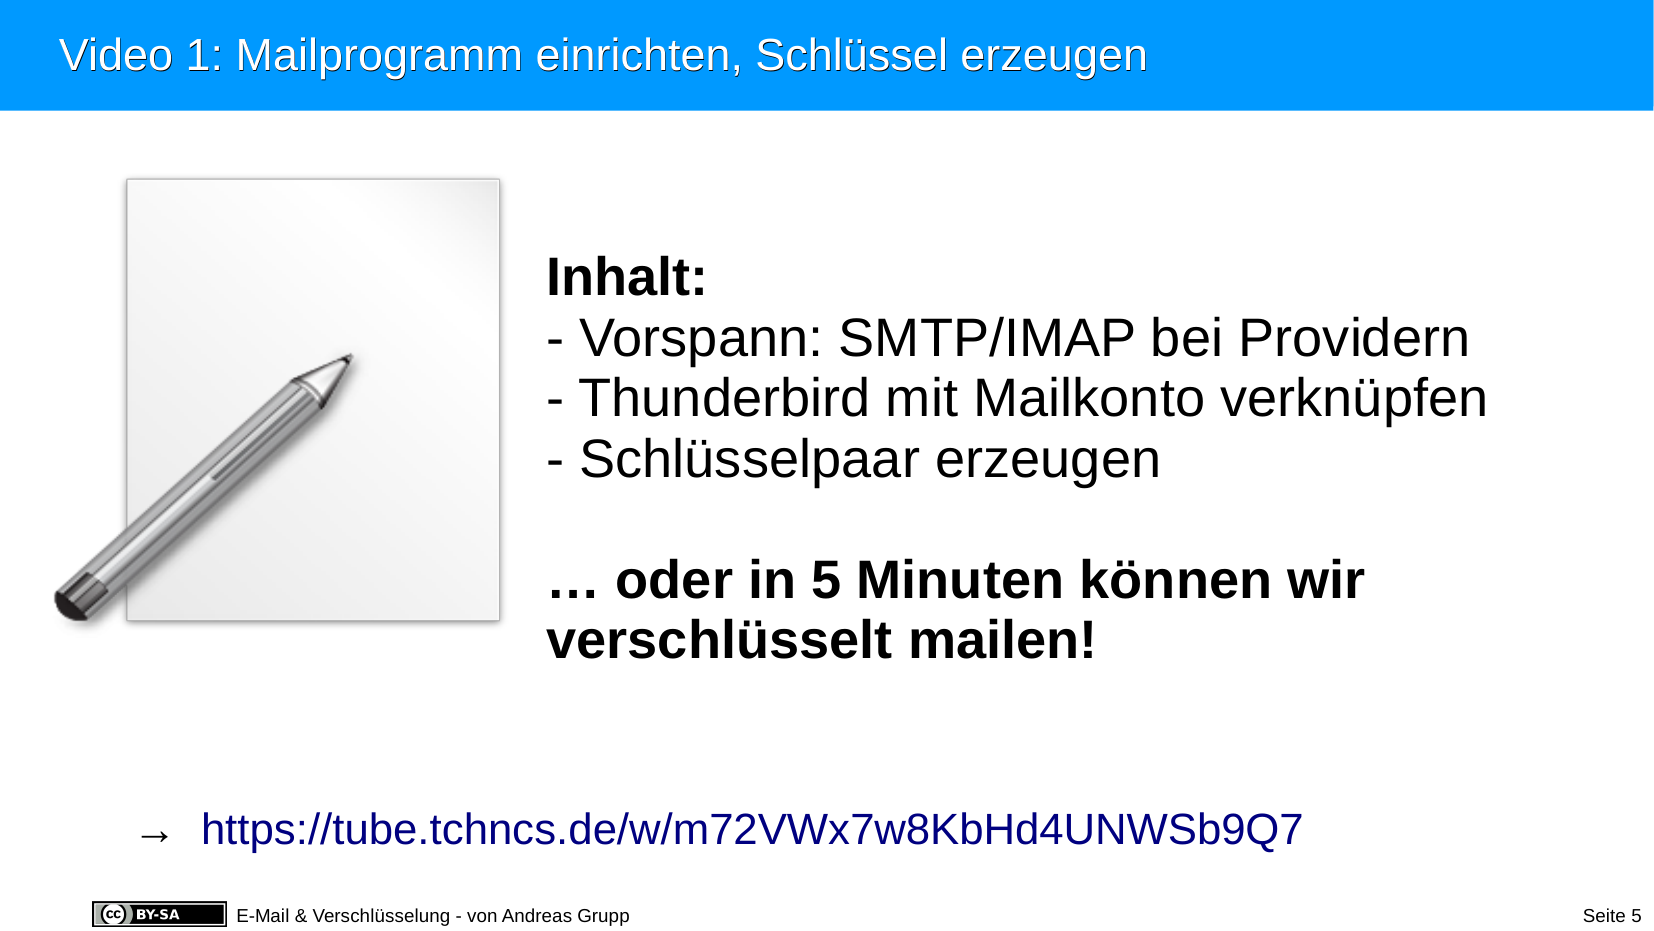

# Video 1: Mailprogramm einrichten, Schlüssel erzeugen
Inhalt:
- Vorspann: SMTP/IMAP bei Providern
- Thunderbird mit Mailkonto verknüpfen
- Schlüsselpaar erzeugen
… oder in 5 Minuten können wir verschlüsselt mailen!
→ https://tube.tchncs.de/w/m72VWx7w8KbHd4UNWSb9Q7
E-Mail & Verschlüsselung - von Andreas Grupp
5